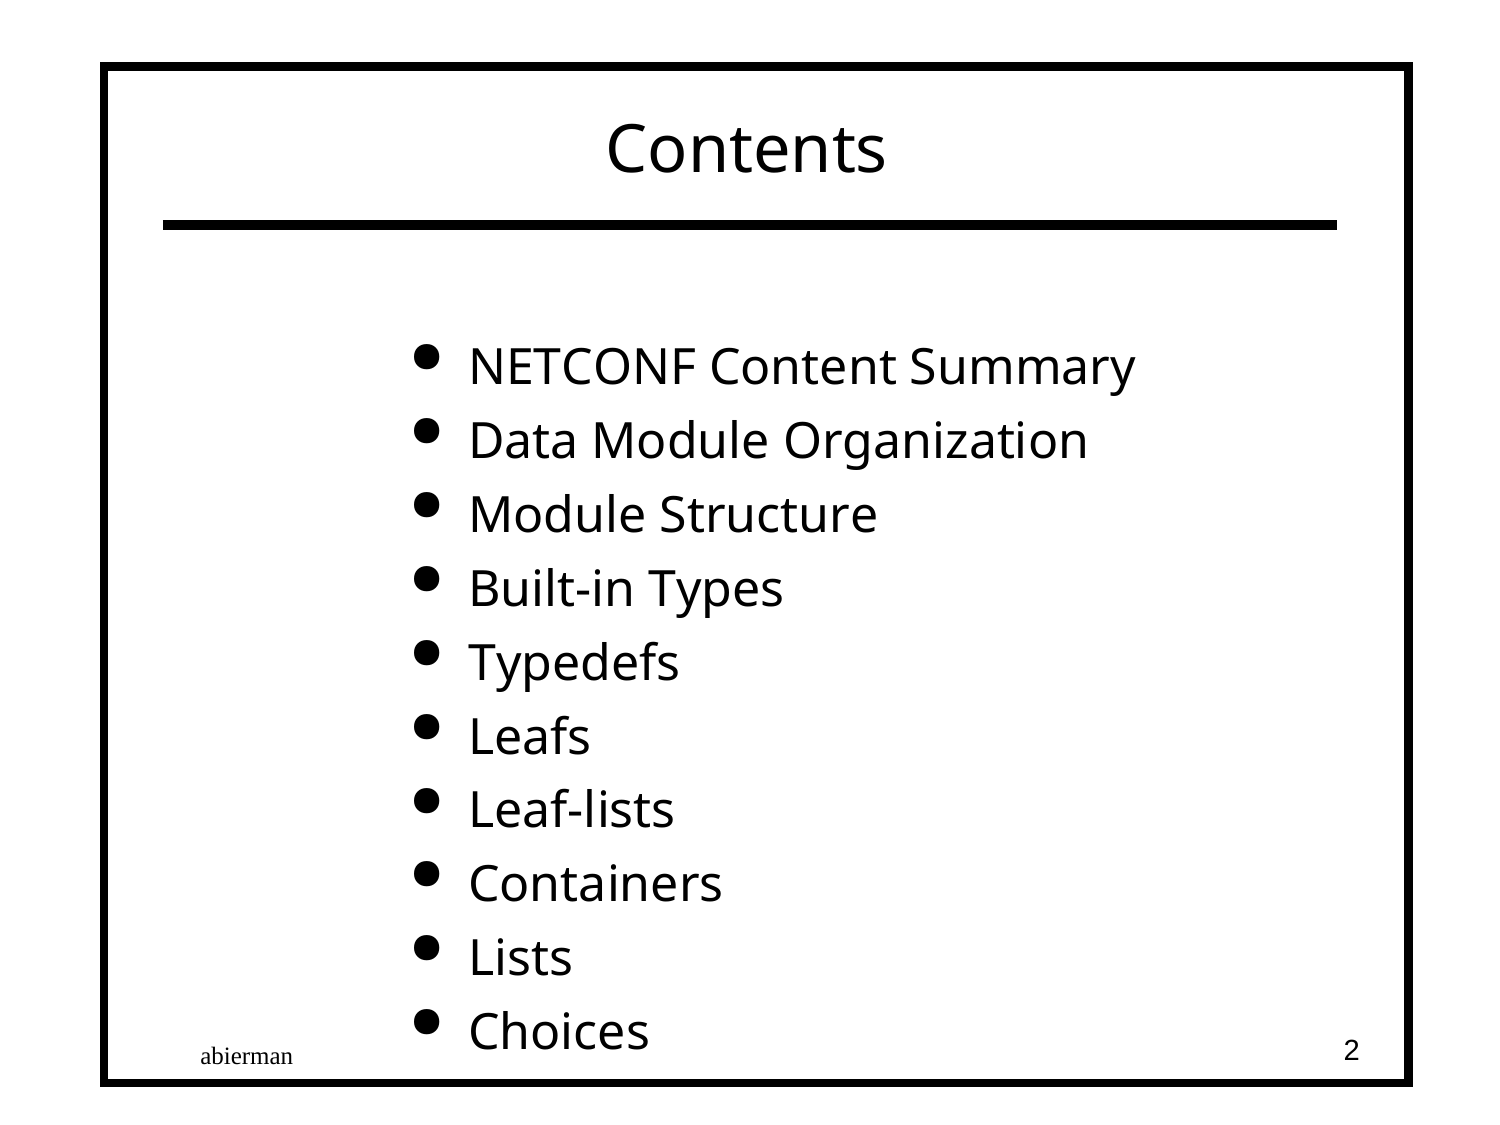

# Contents
NETCONF Content Summary
Data Module Organization
Module Structure
Built-in Types
Typedefs
Leafs
Leaf-lists
Containers
Lists
Choices
2